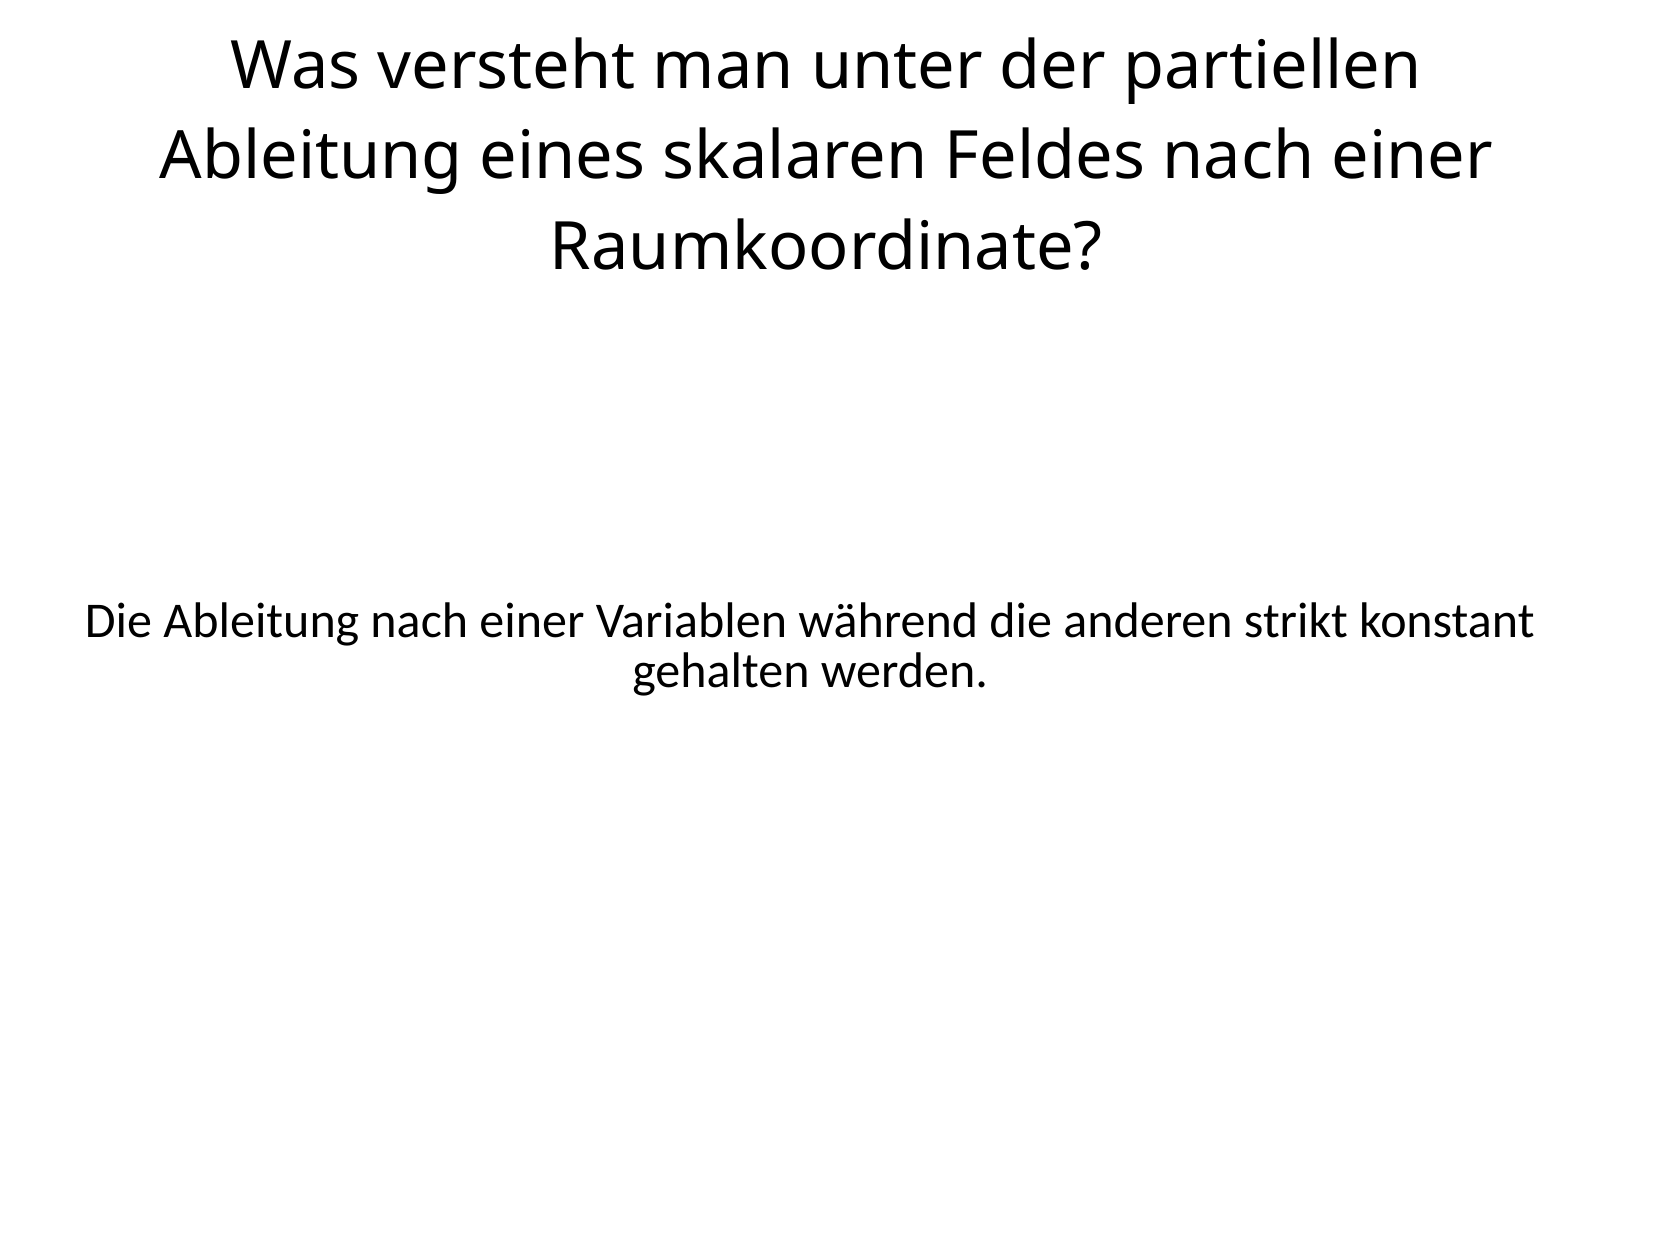

# Was versteht man unter der partiellen Ableitung eines skalaren Feldes nach einer Raumkoordinate?
Die Ableitung nach einer Variablen während die anderen strikt konstant gehalten werden.